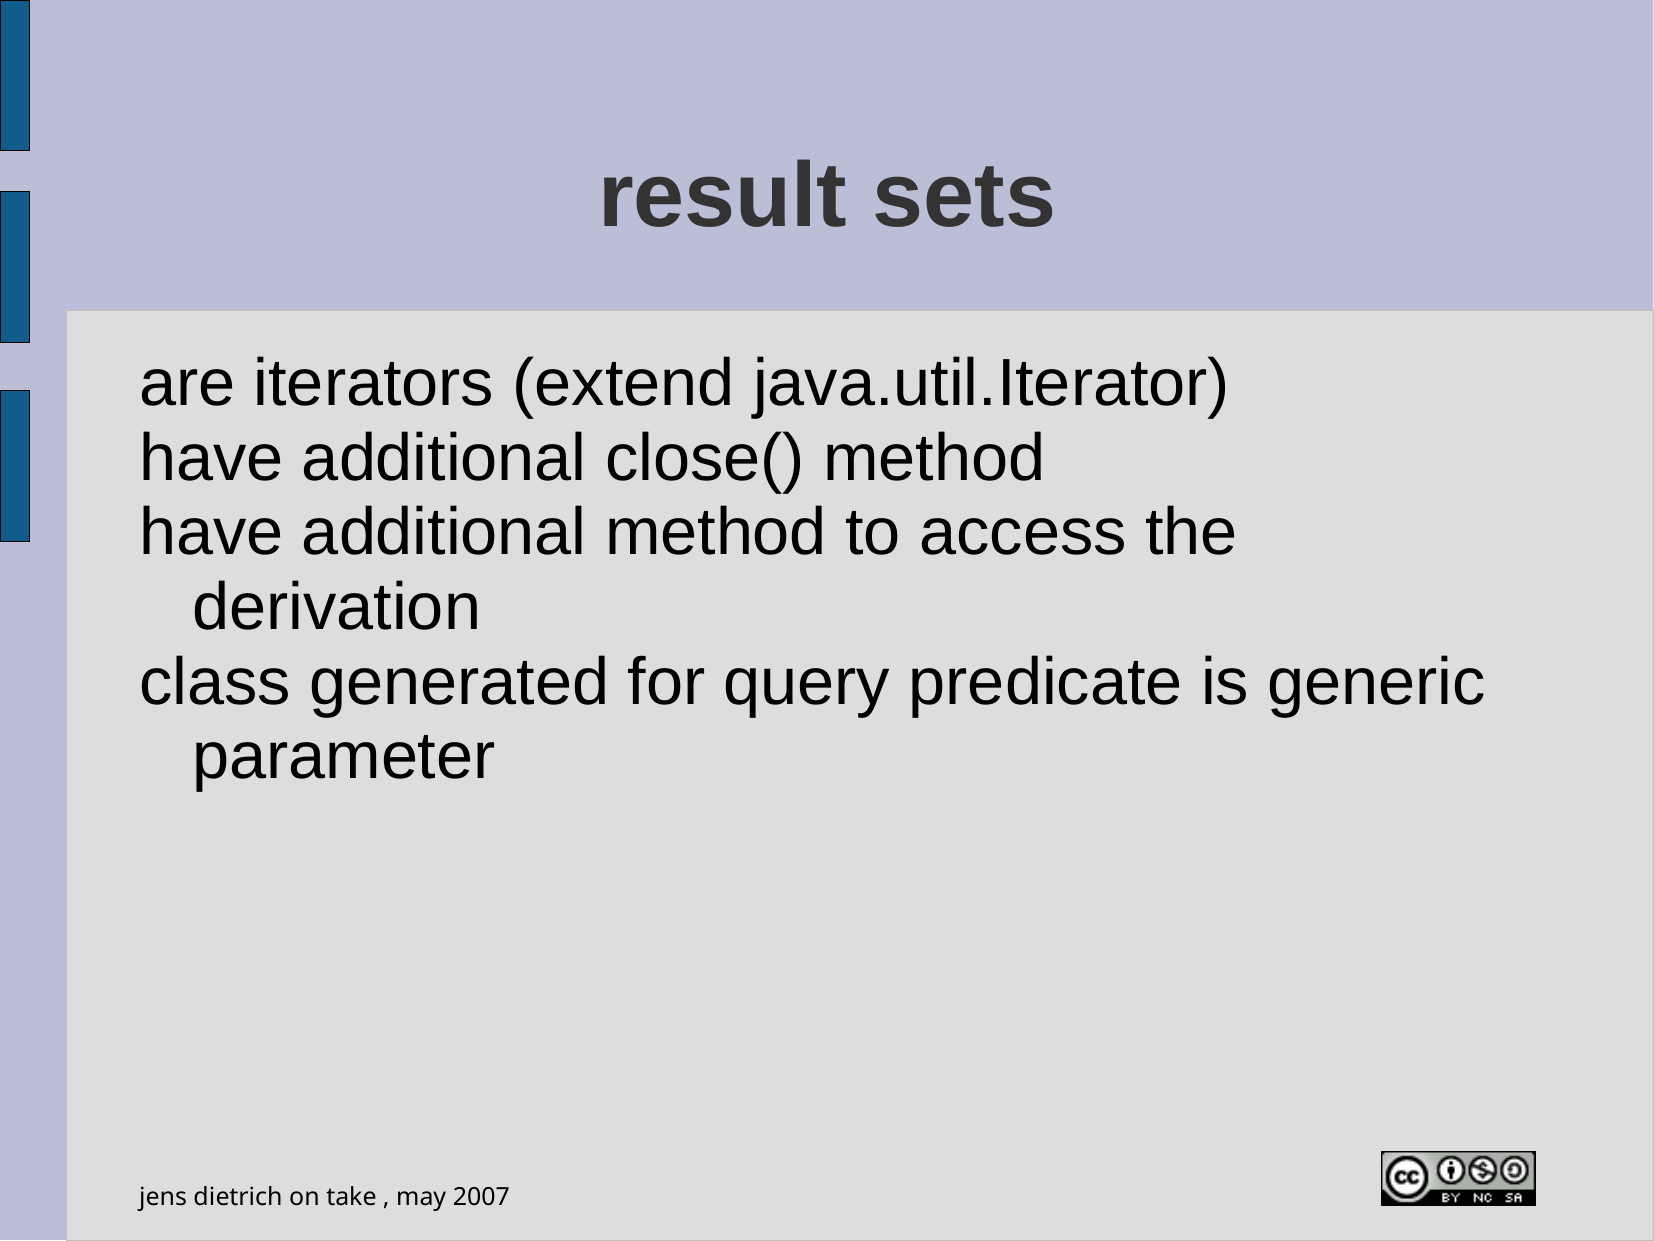

# result sets
are iterators (extend java.util.Iterator)
have additional close() method
have additional method to access the derivation
class generated for query predicate is generic parameter